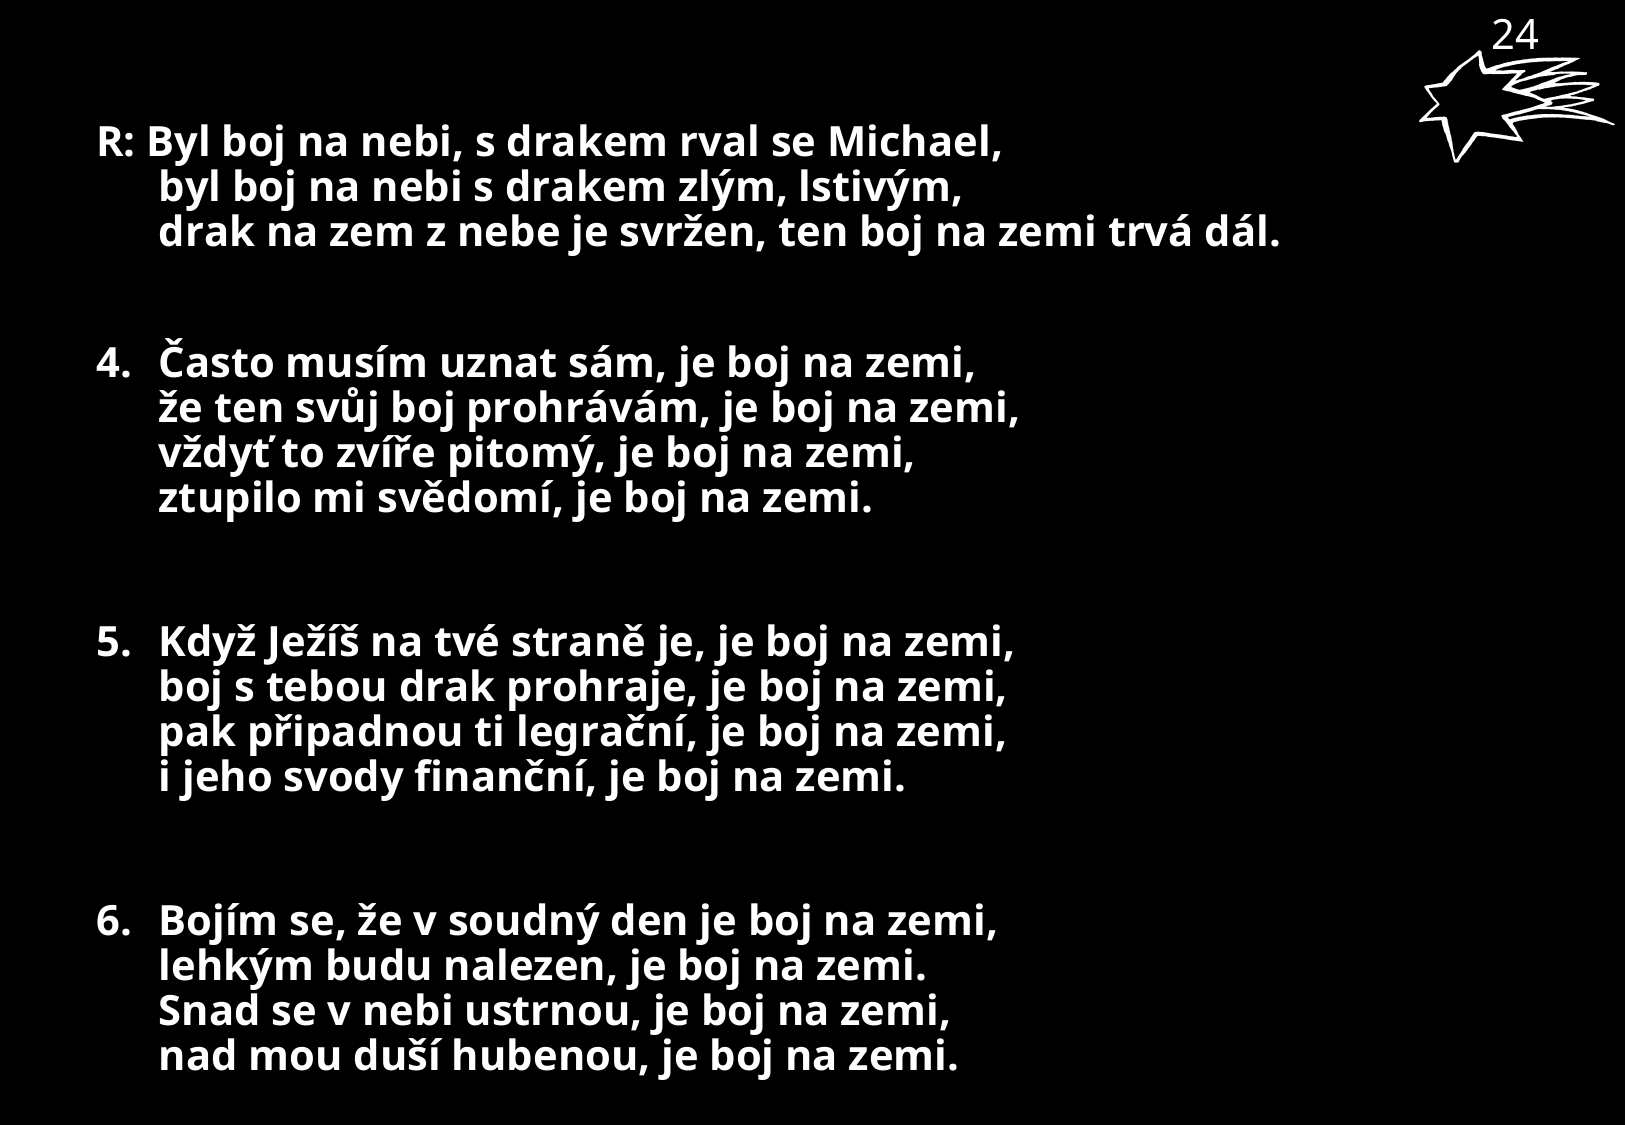

24
# R: Byl boj na nebi, s drakem rval se Michael, byl boj na nebi s drakem zlým, lstivým, drak na zem z nebe je svržen, ten boj na zemi trvá dál.
Často musím uznat sám, je boj na zemi,
že ten svůj boj prohrávám, je boj na zemi,
vždyť to zvíře pitomý, je boj na zemi,
ztupilo mi svědomí, je boj na zemi.
Když Ježíš na tvé straně je, je boj na zemi,
boj s tebou drak prohraje, je boj na zemi,
pak připadnou ti legrační, je boj na zemi,
i jeho svody finanční, je boj na zemi.
Bojím se, že v soudný den je boj na zemi,
lehkým budu nalezen, je boj na zemi.
Snad se v nebi ustrnou, je boj na zemi,
nad mou duší hubenou, je boj na zemi.